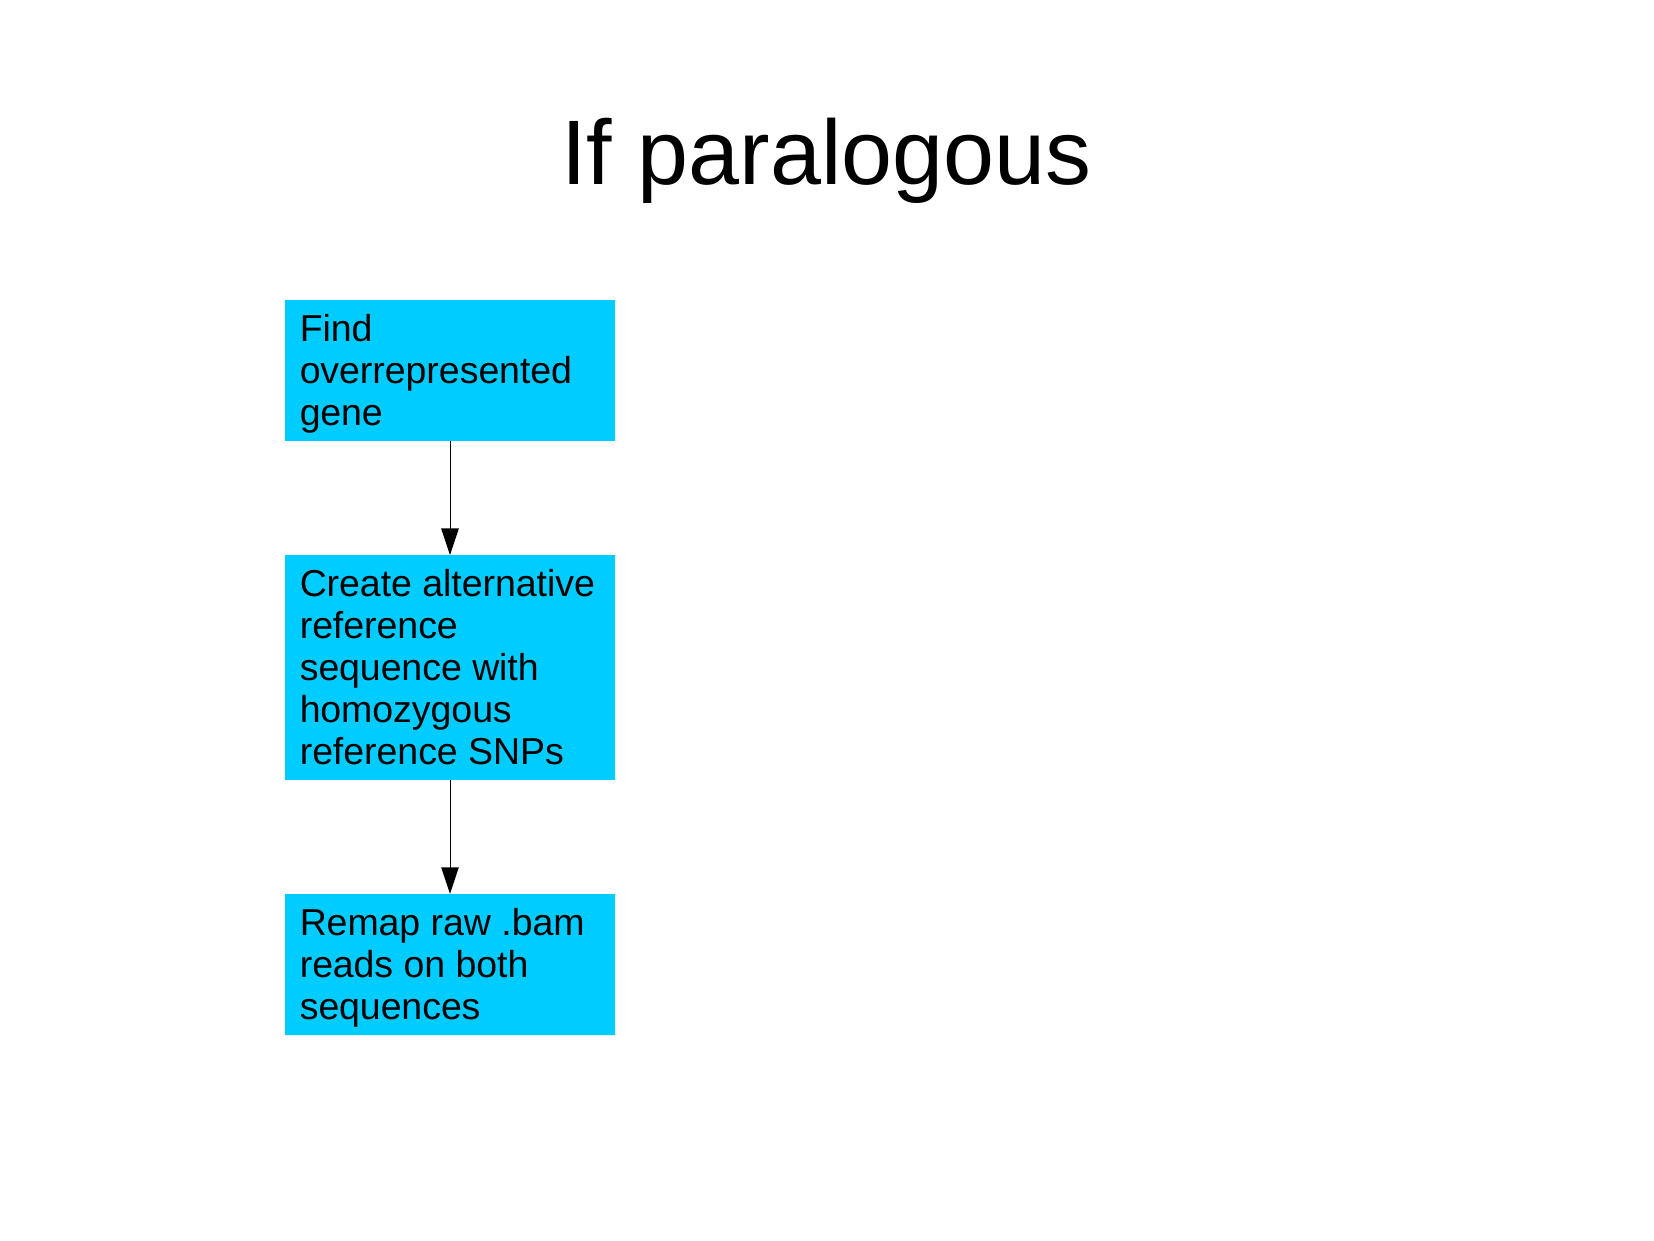

# If paralogous
Find overrepresented gene
Create alternative reference sequence with homozygous reference SNPs
Remap raw .bam reads on both sequences